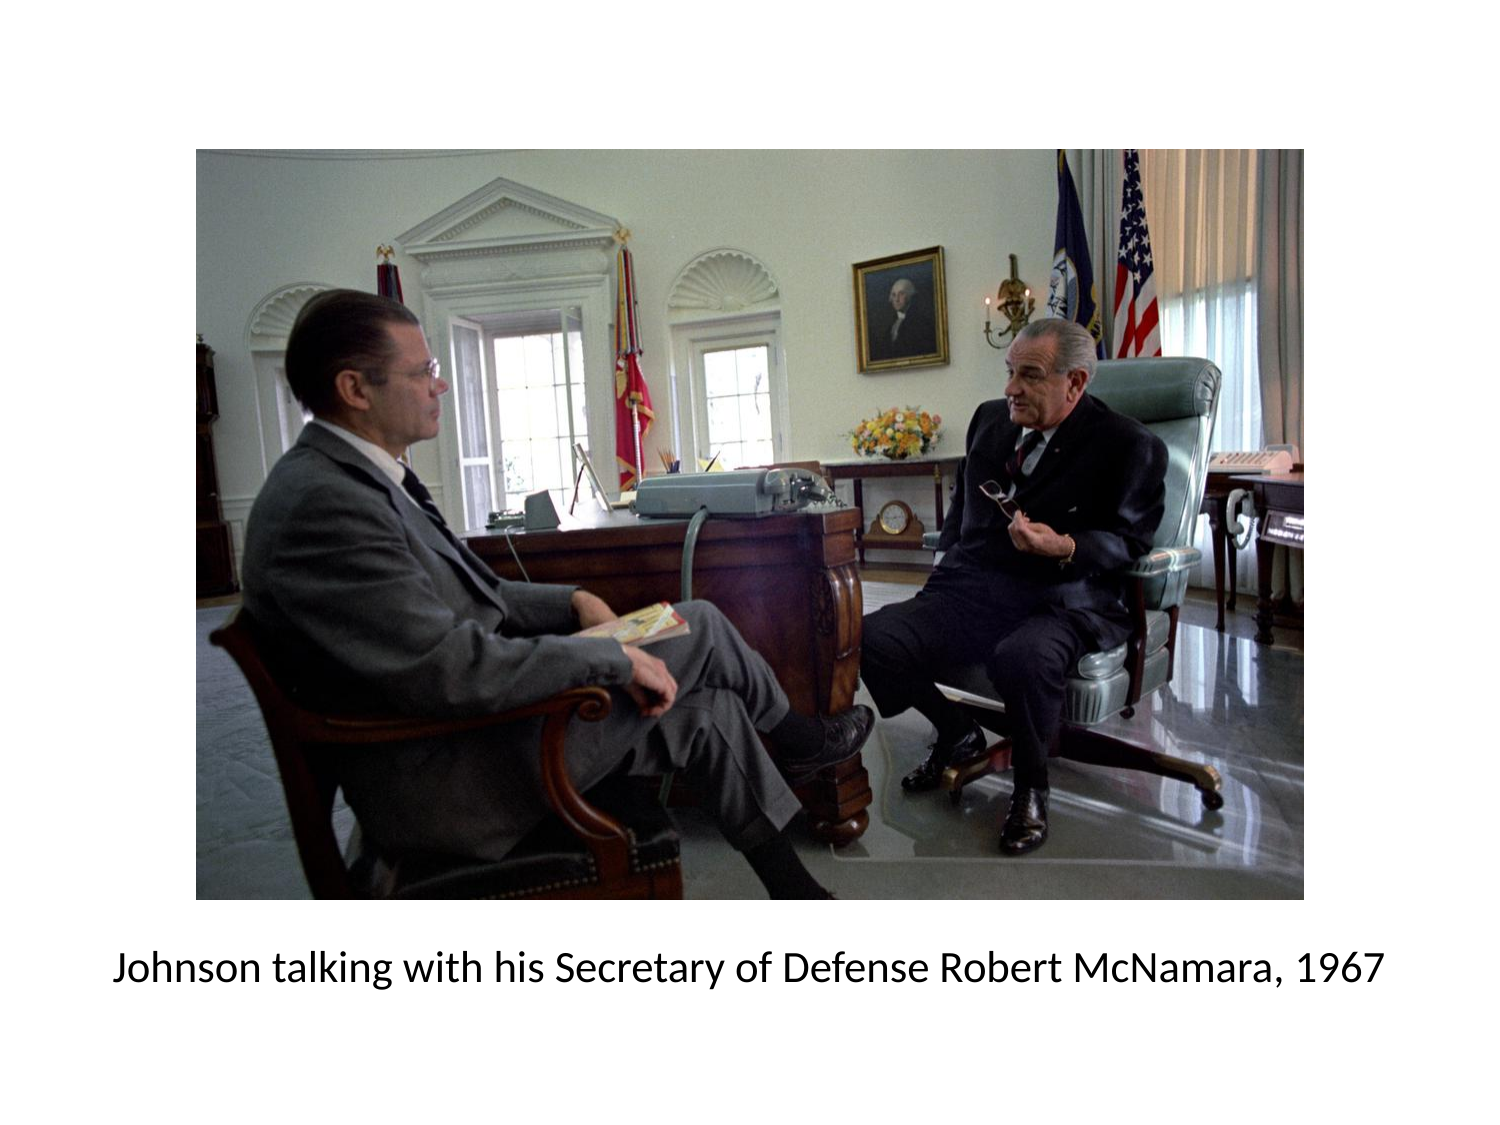

Johnson talking with his Secretary of Defense Robert McNamara, 1967